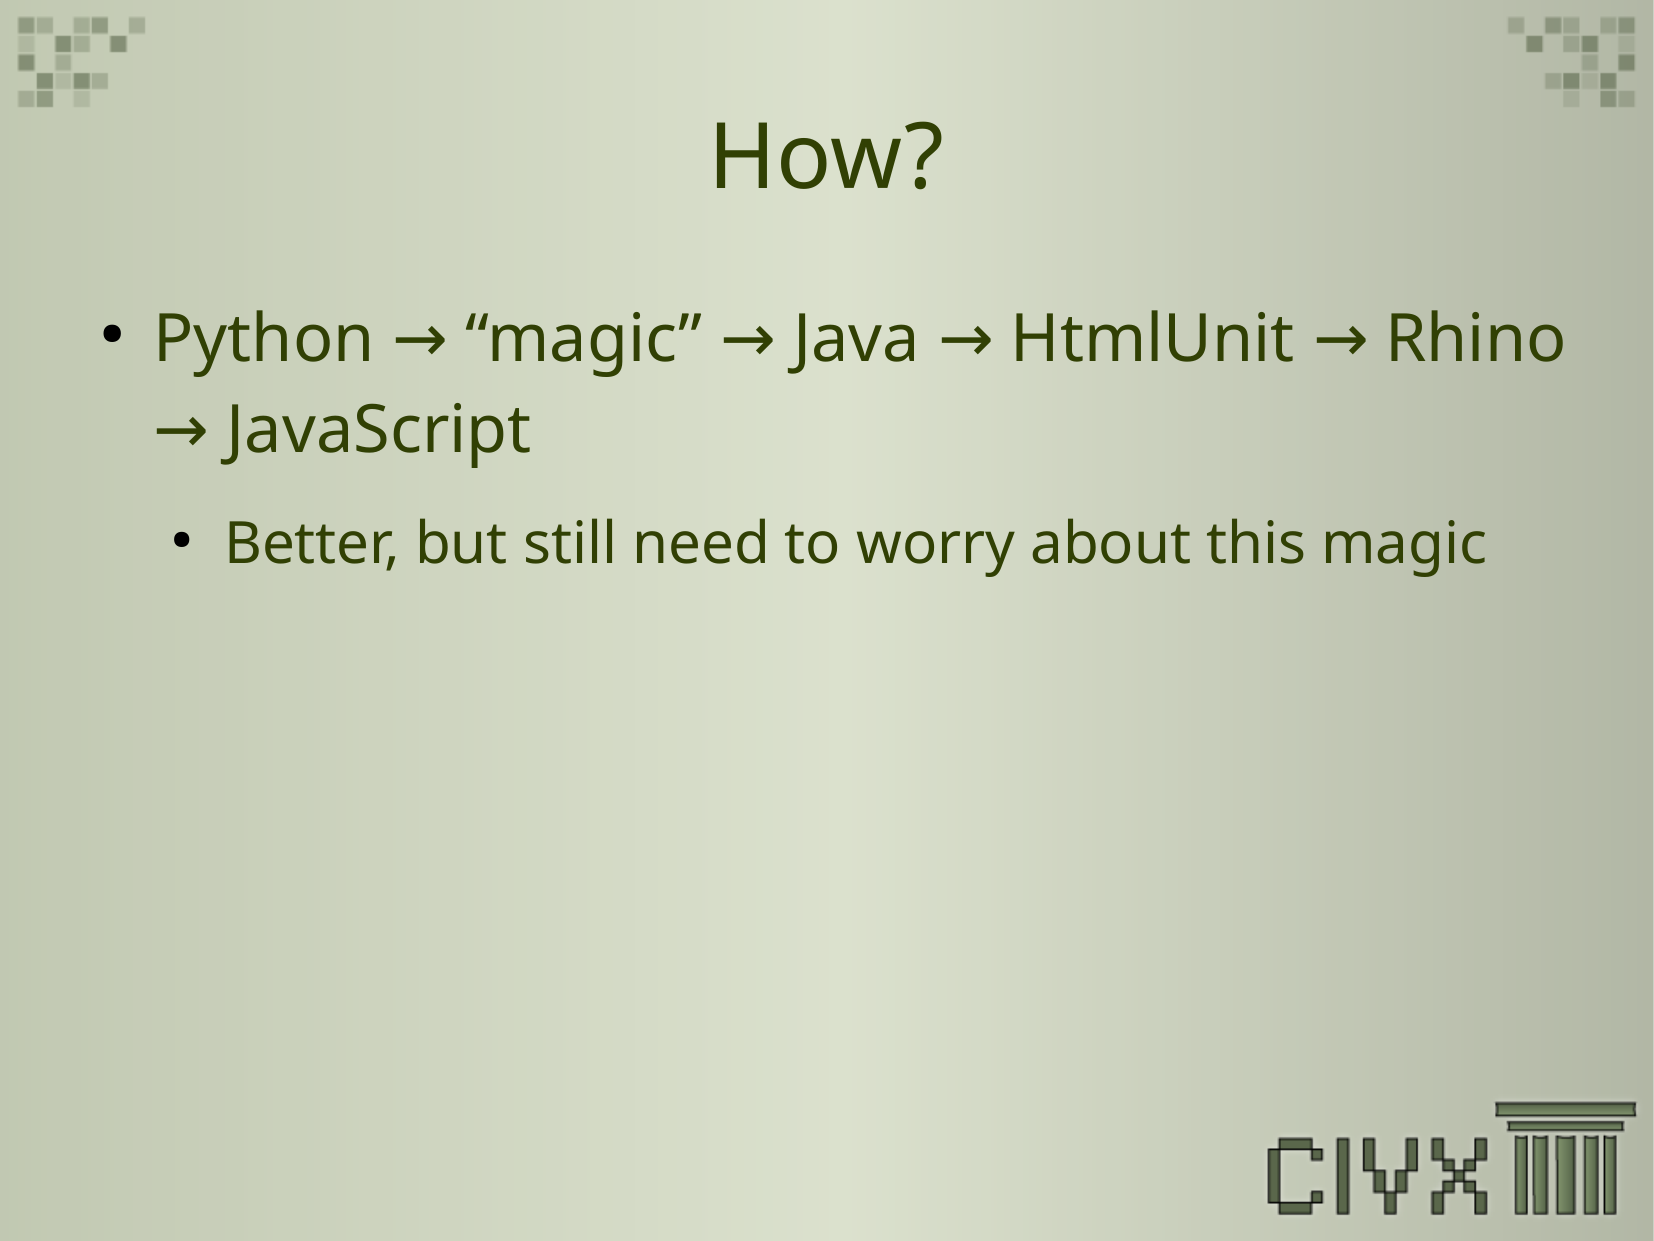

# How?
Python → “magic” → Java → HtmlUnit → Rhino → JavaScript
Better, but still need to worry about this magic